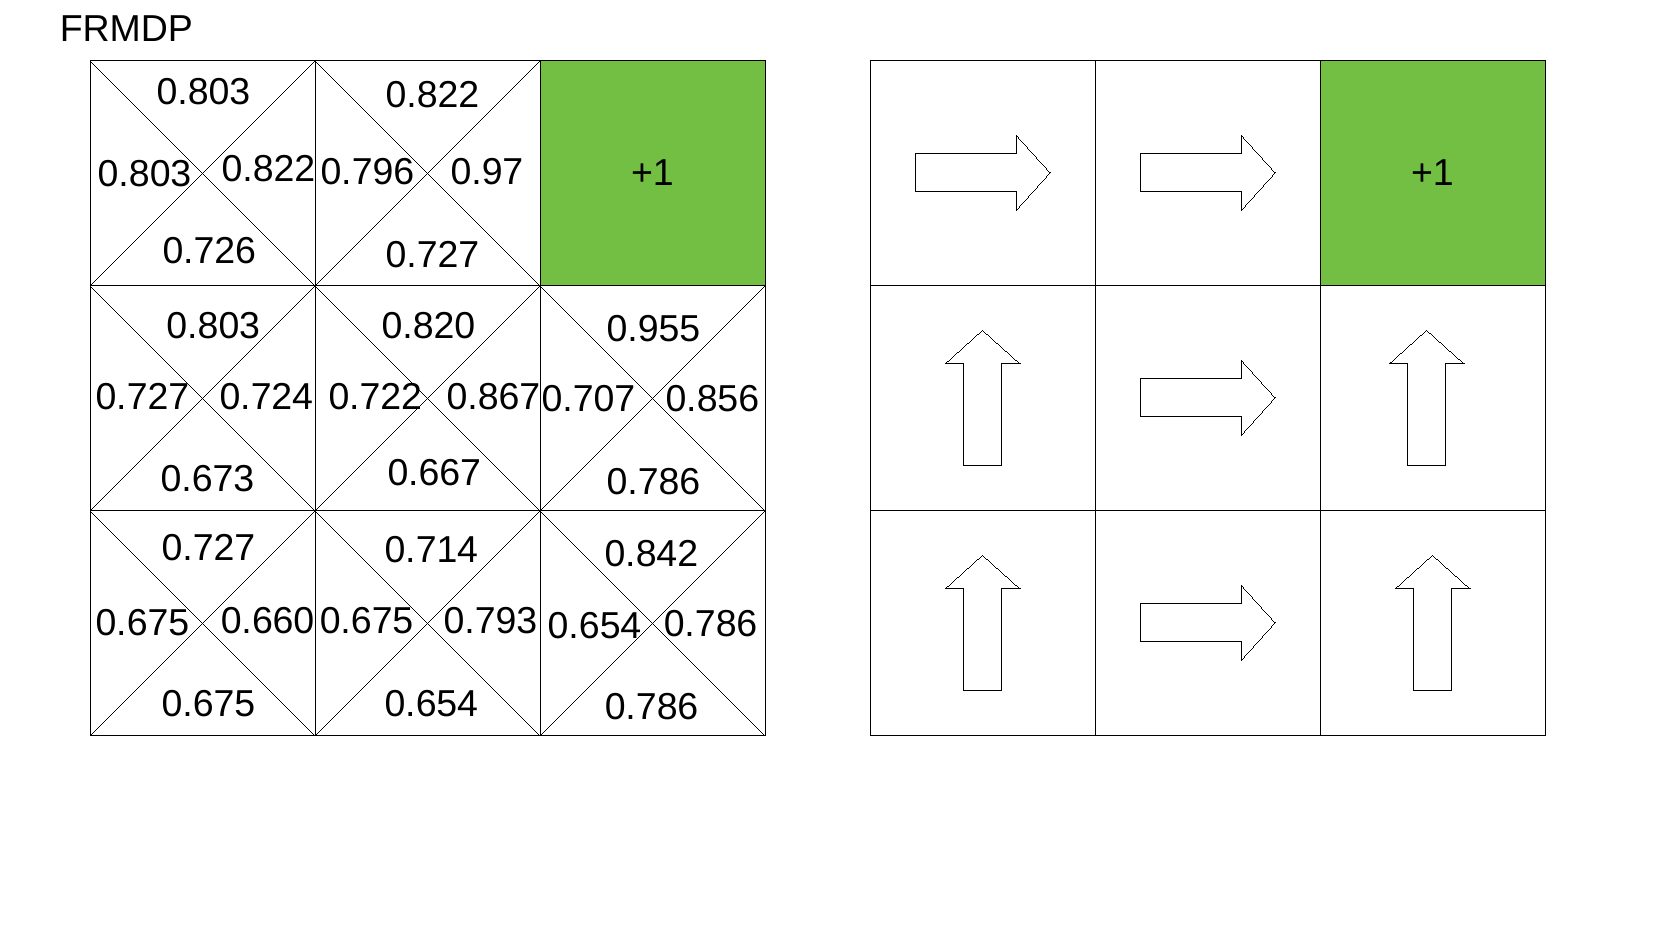

FRMDP
+1
+1
0.803
0.822
0.822
0.796
0.97
0.803
0.726
0.727
0.803
0.820
0.955
0.727
0.724
0.722
0.867
0.707
0.856
0.667
0.673
0.786
0.727
0.714
0.842
0.675
0.793
0.660
0.675
0.786
0.654
0.654
0.675
0.786